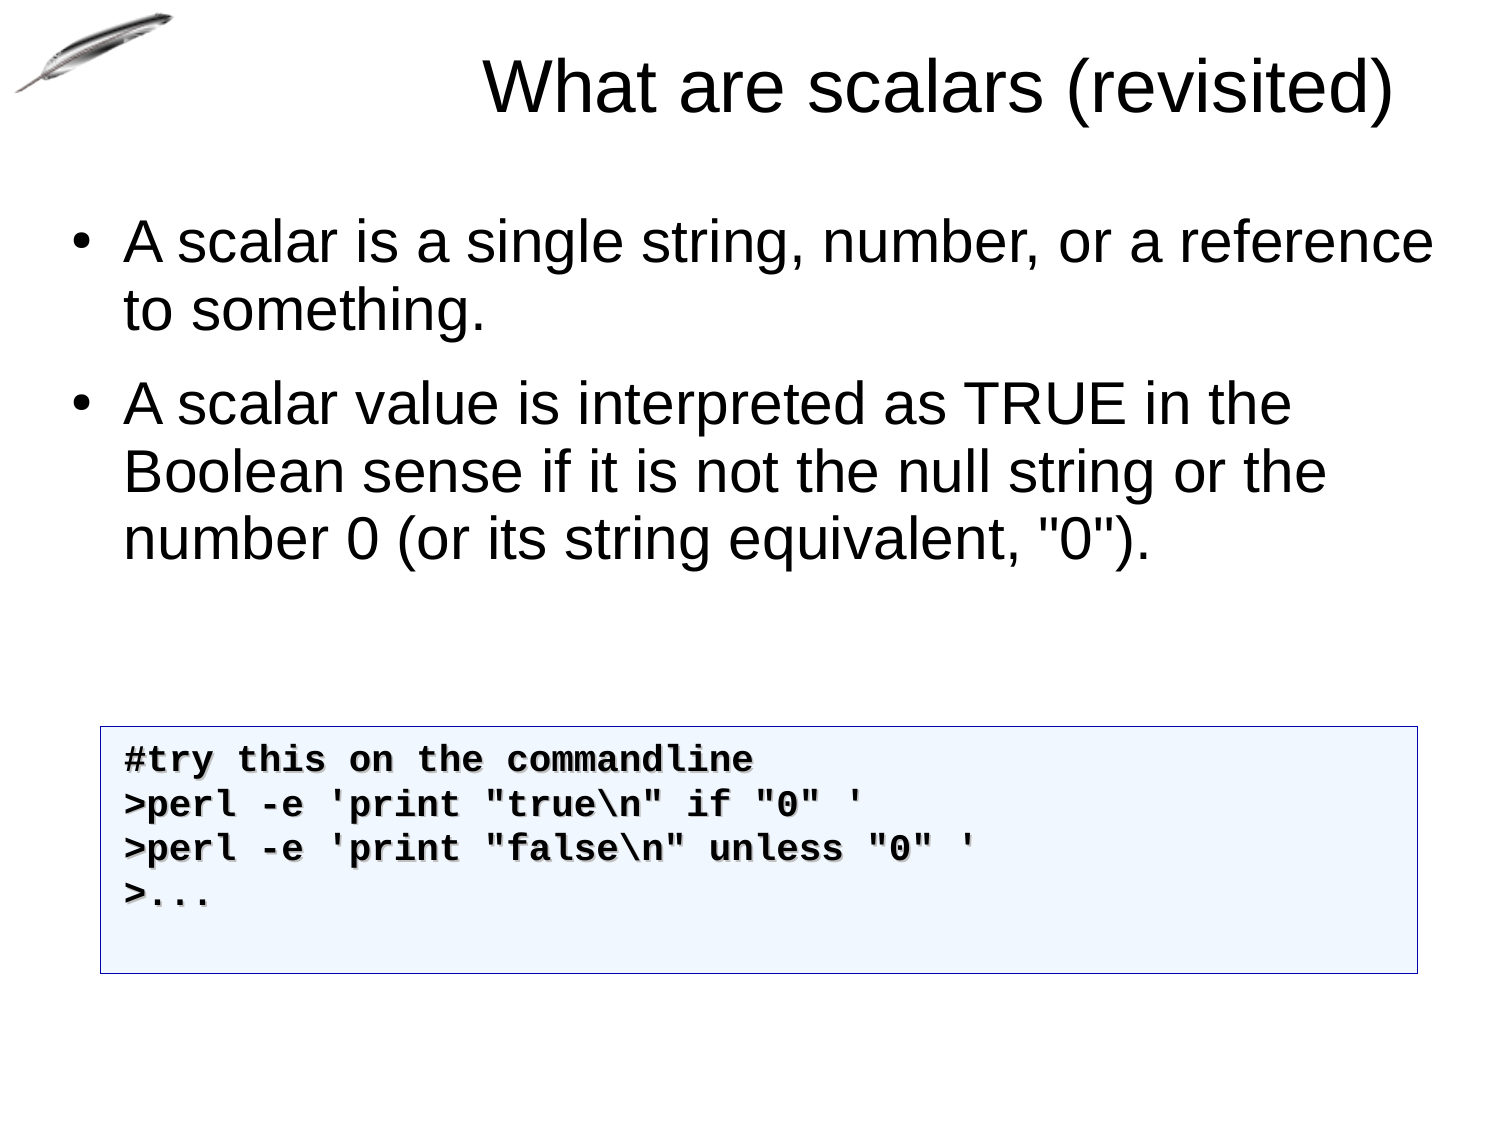

# What are scalars (revisited)
A scalar is a single string, number, or a reference to something.
A scalar value is interpreted as TRUE in the Boolean sense if it is not the null string or the number 0 (or its string equivalent, "0").
#try this on the commandline
>perl -e 'print "true\n" if "0" '
>perl -e 'print "false\n" unless "0" '
>...